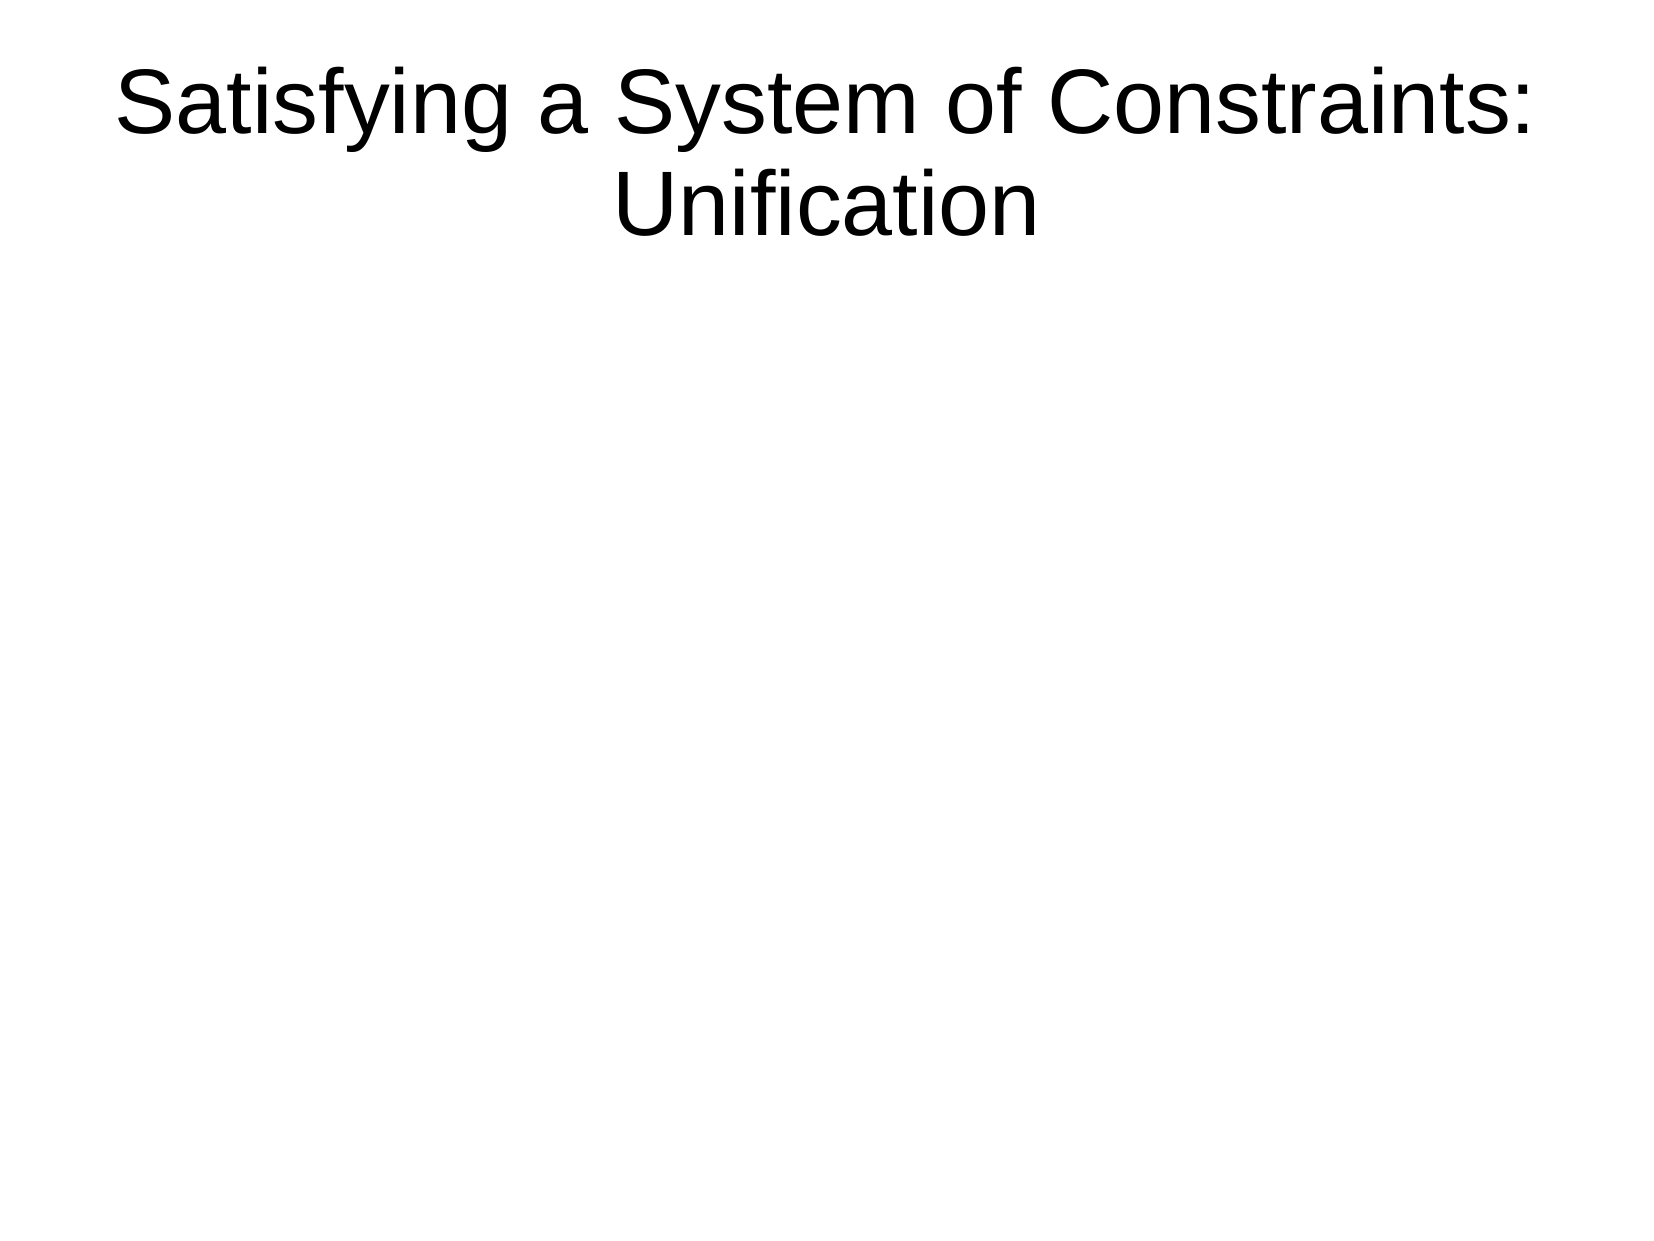

# Satisfying a System of Constraints: Unification